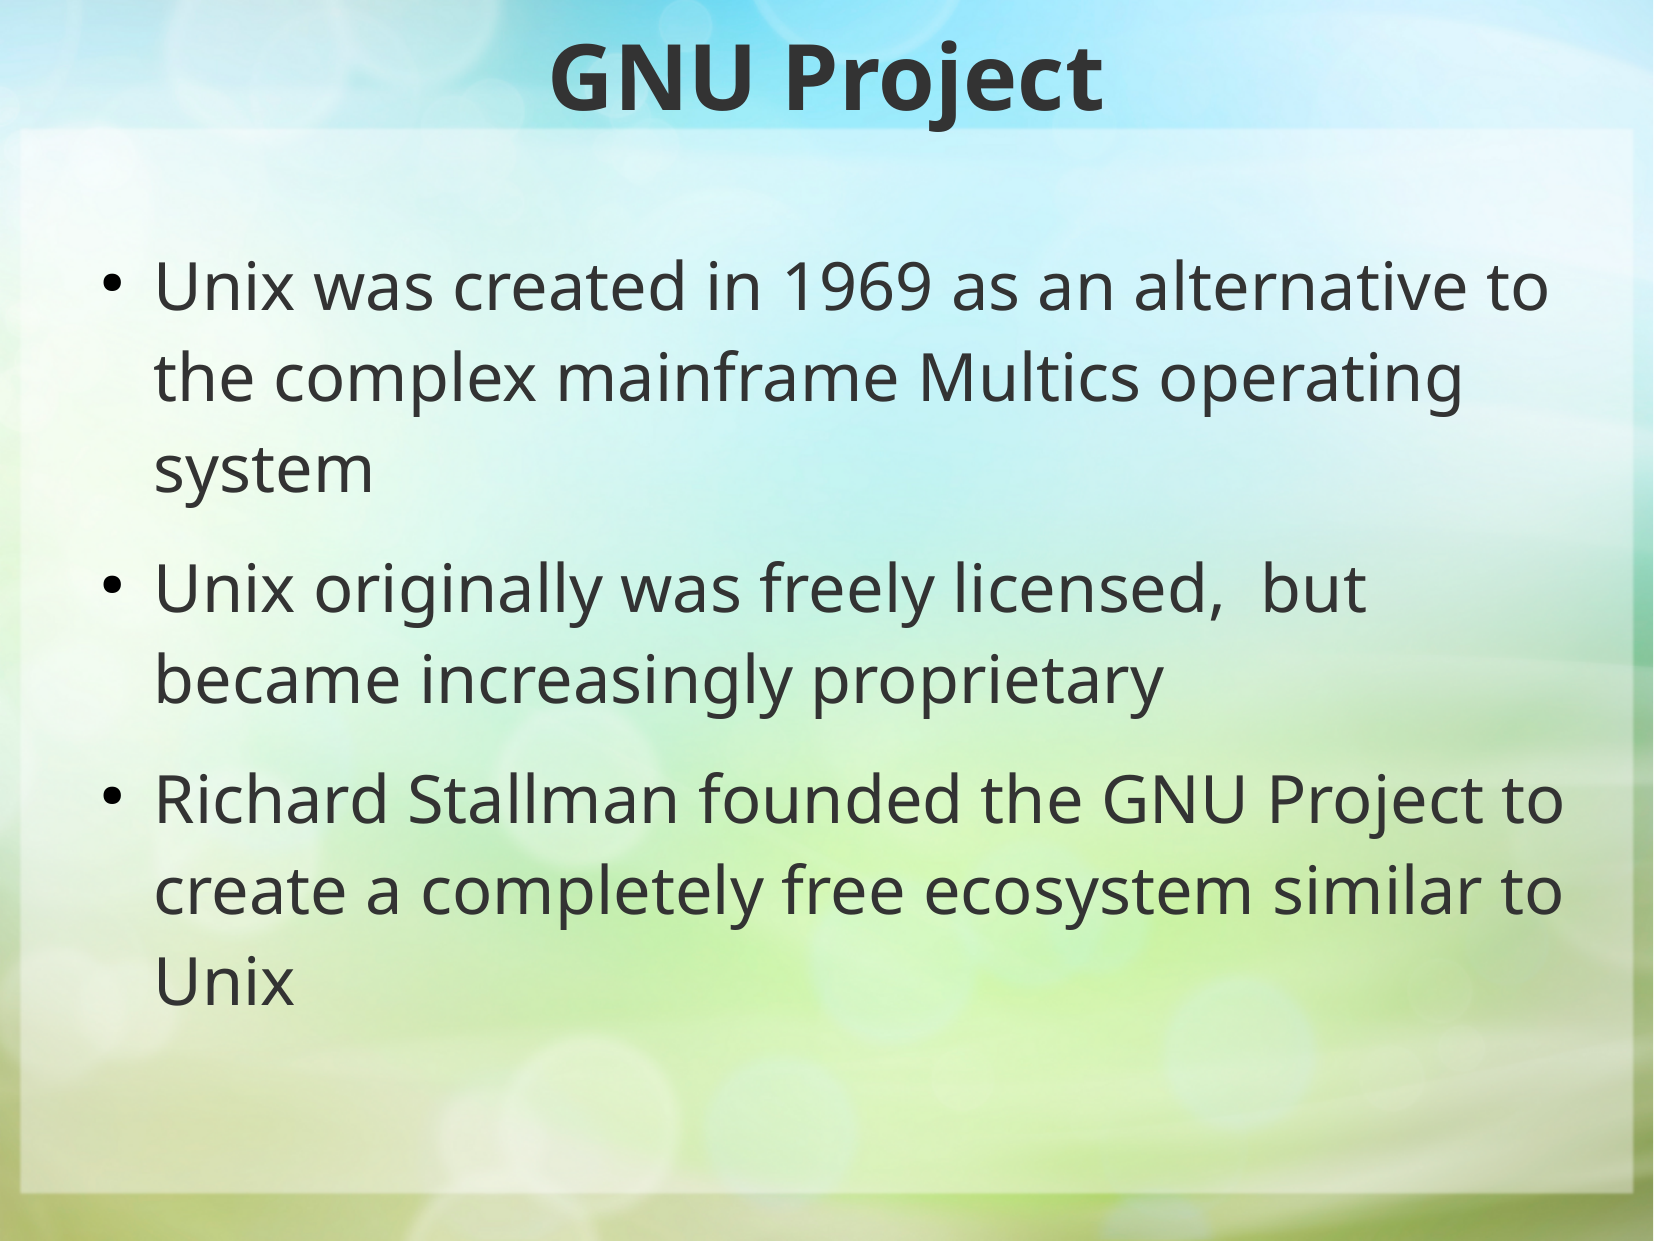

# GNU Project
Unix was created in 1969 as an alternative to the complex mainframe Multics operating system
Unix originally was freely licensed, but became increasingly proprietary
Richard Stallman founded the GNU Project to create a completely free ecosystem similar to Unix